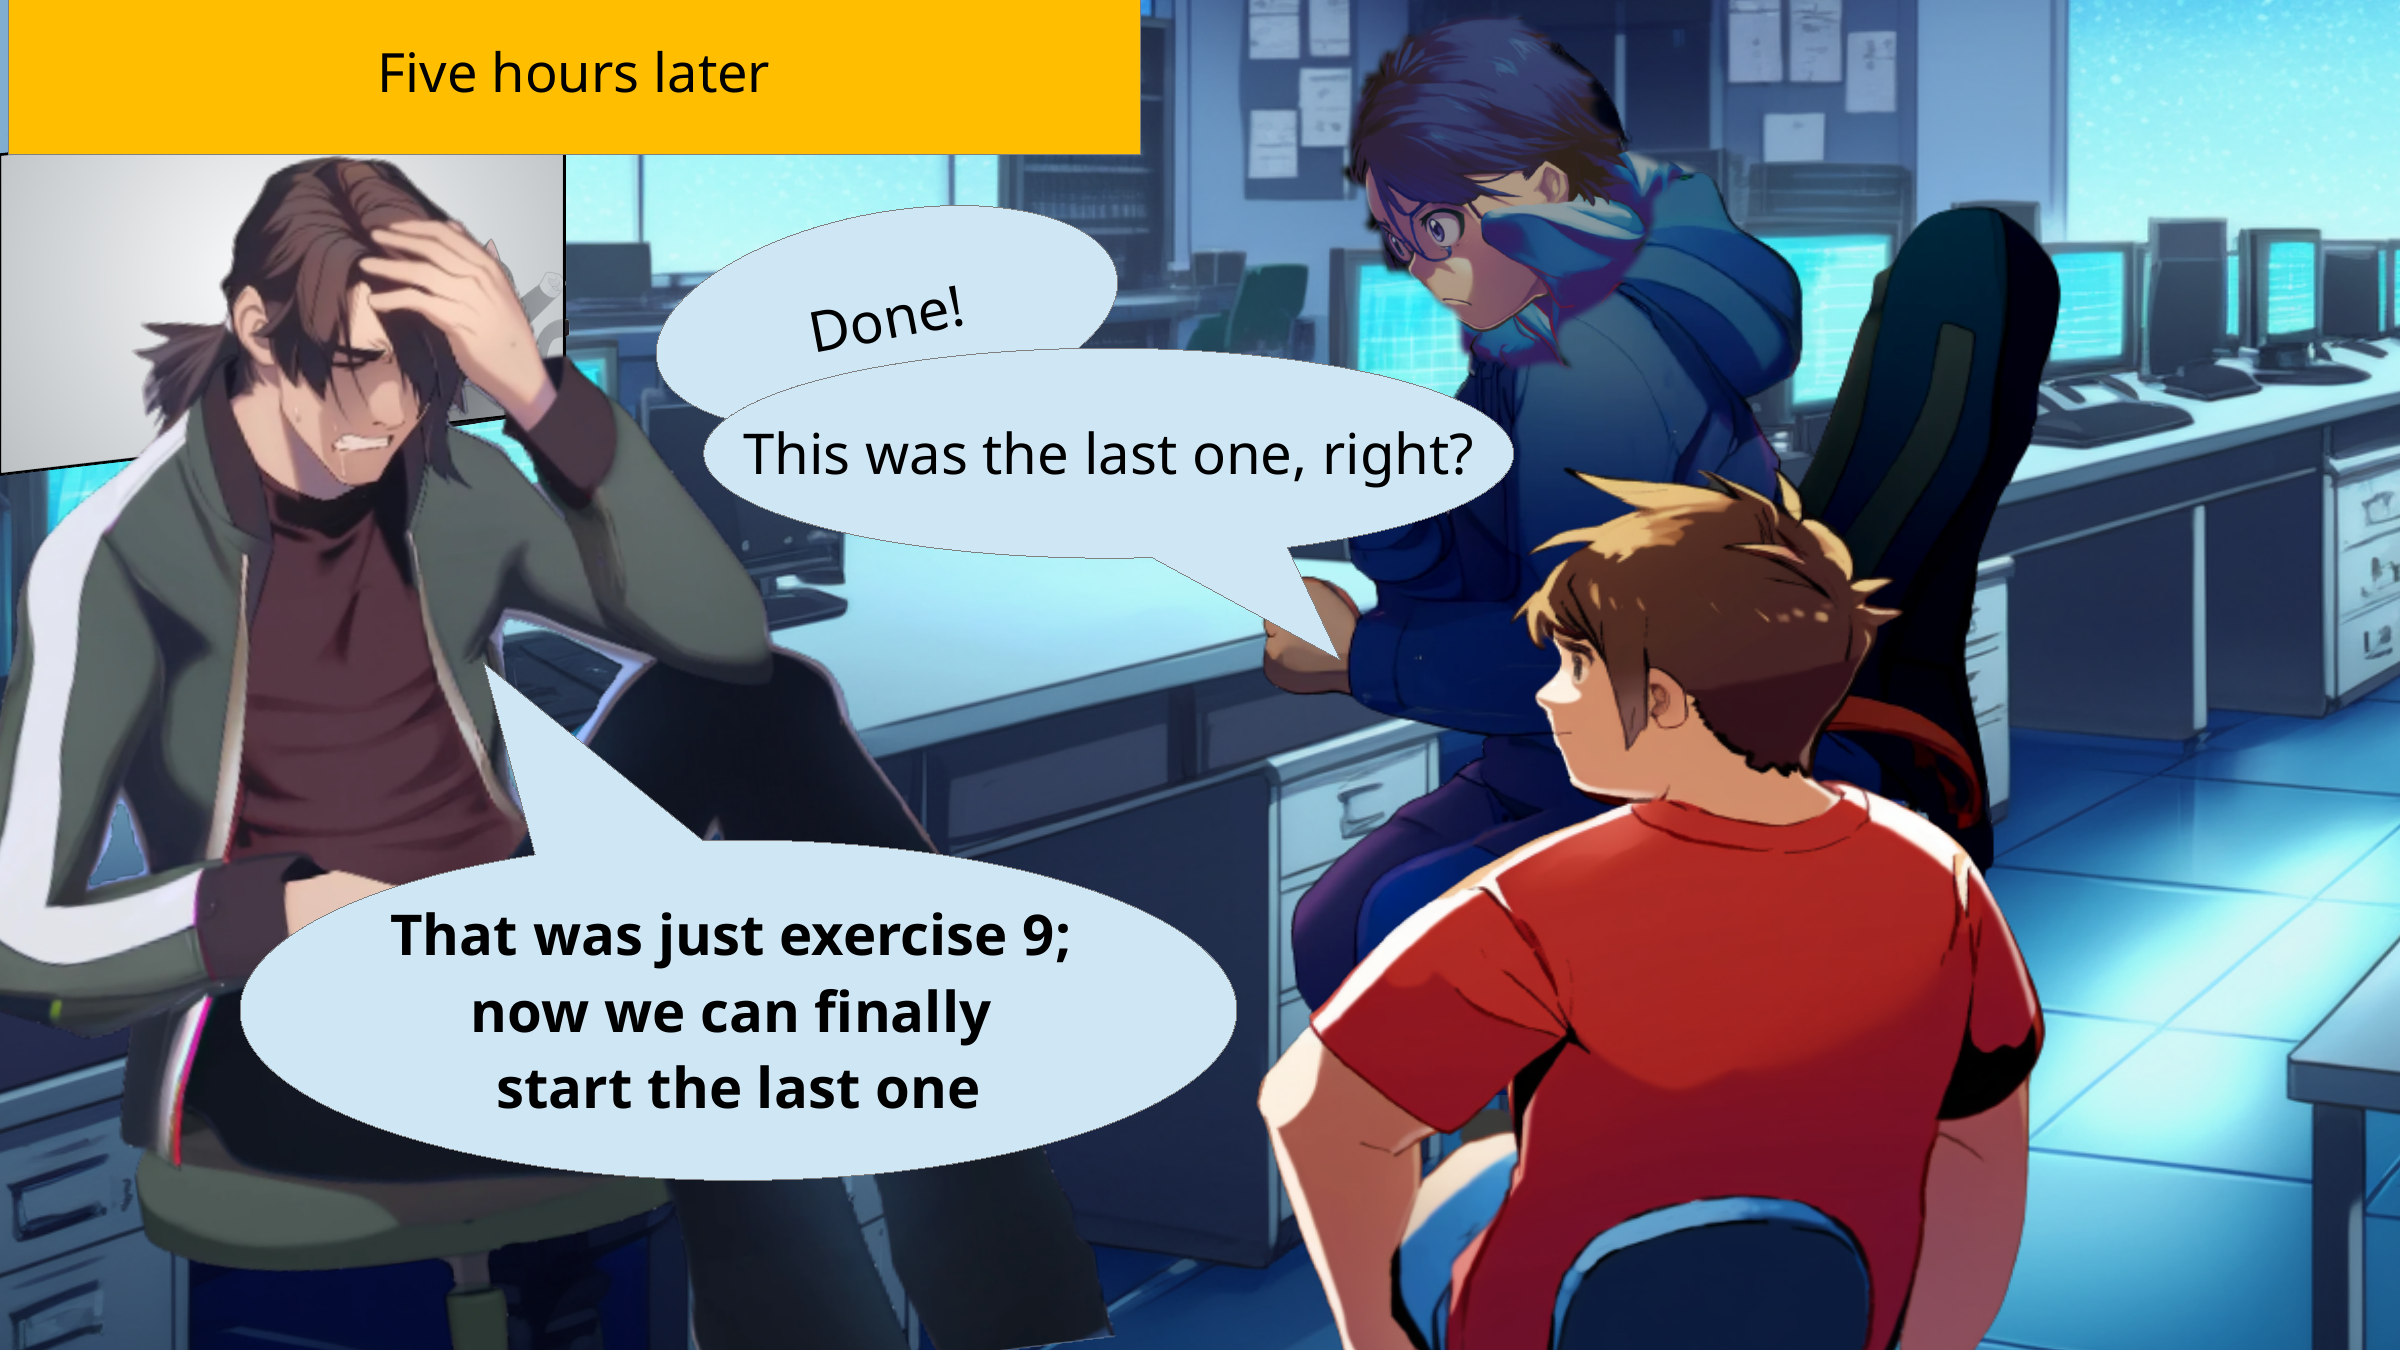

Five hours later
Done!
This was the last one, right?
That was just exercise 9;
now we can finally
start the last one